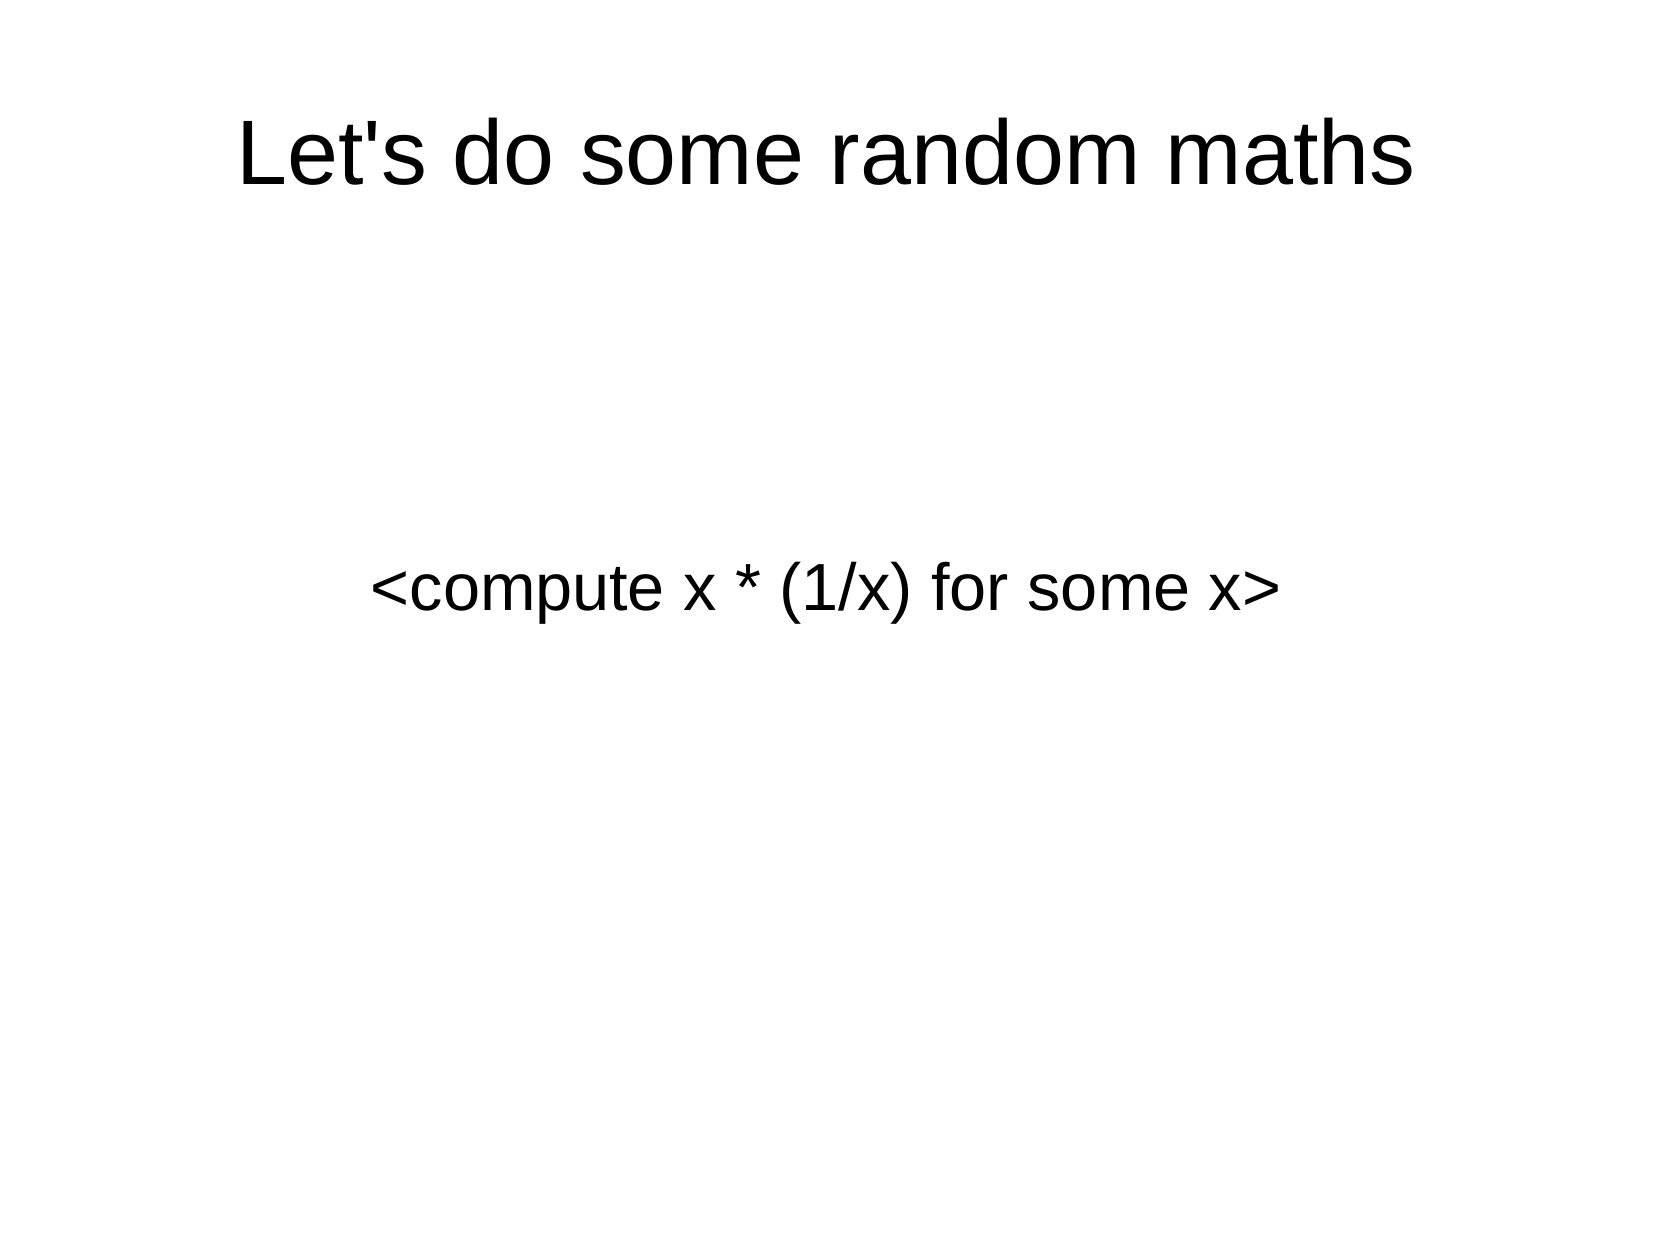

# Let's do some random maths
<compute x * (1/x) for some x>